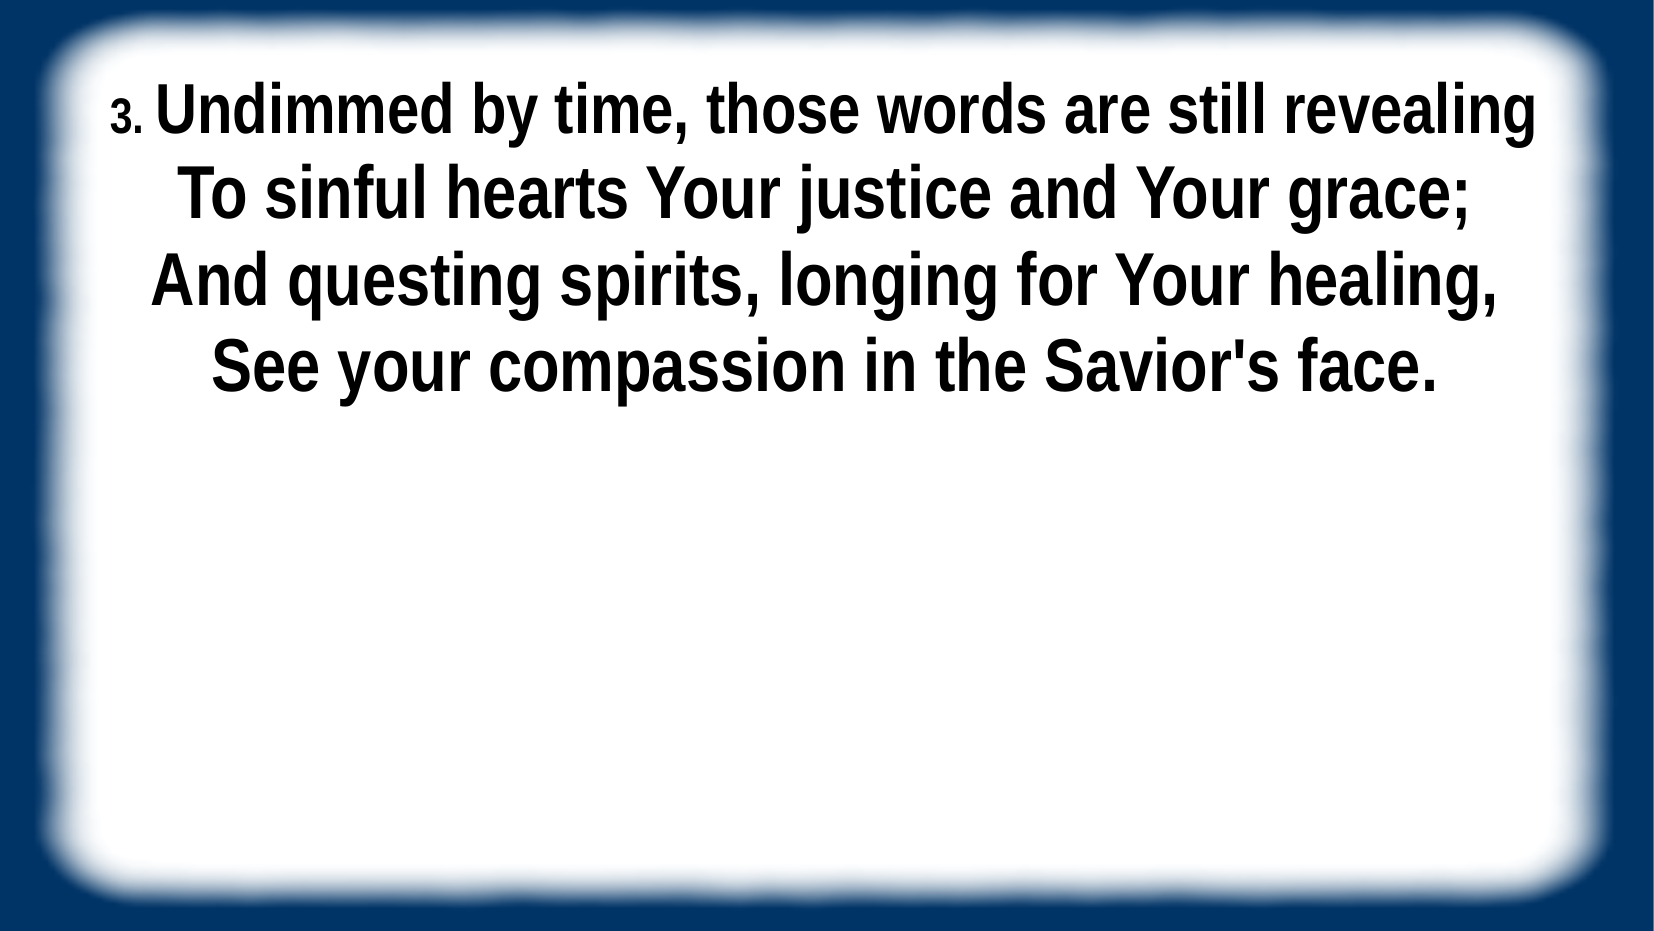

3. Undimmed by time, those words are still revealing
To sinful hearts Your justice and Your grace;
And questing spirits, longing for Your healing,
See your compassion in the Savior's face.